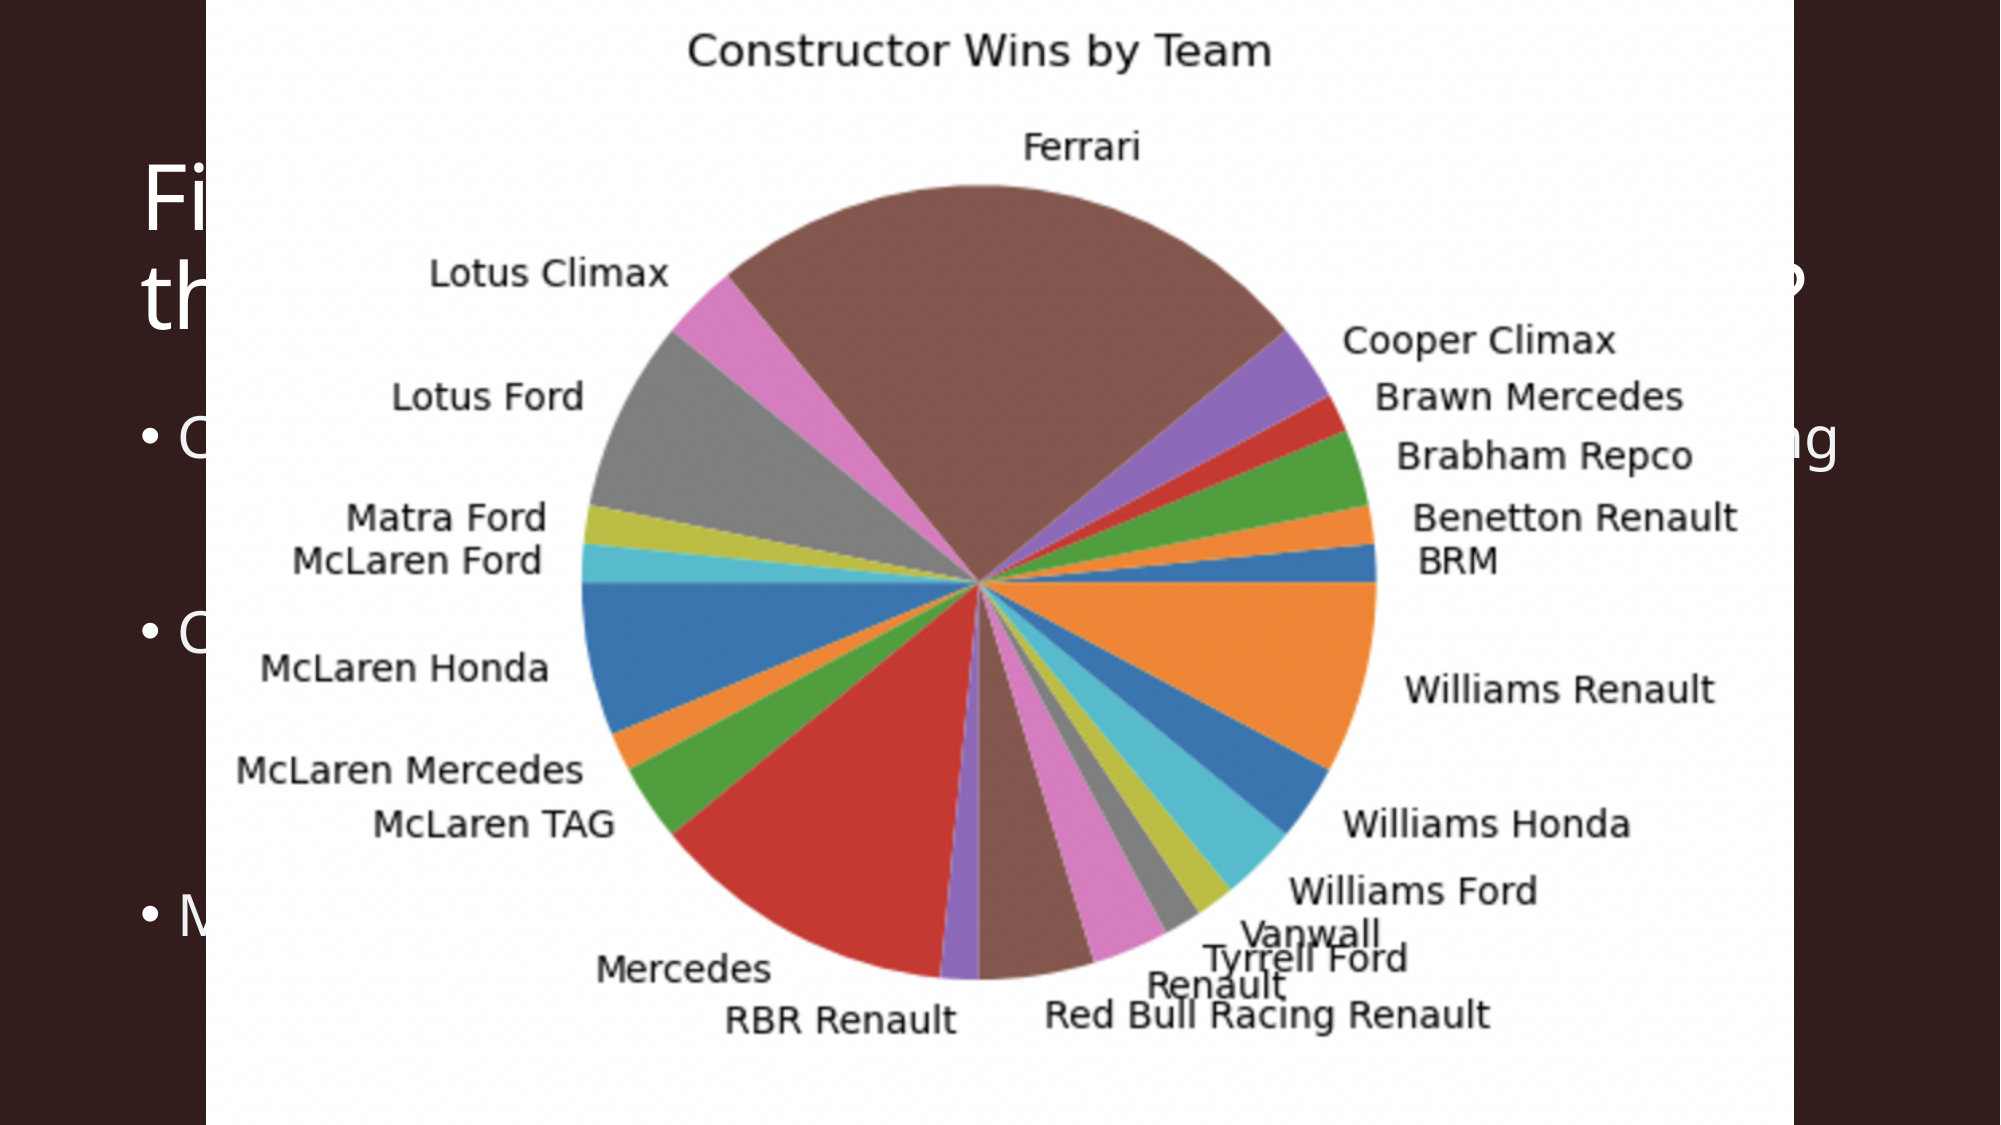

# First analysis: Which teams have won the most constructors championships?
Create mask to only show me the teams which had a ranking or “Position” of “1”, or first place, in each season
Create cross tabular calculation to group together the “1” positions from each team so that I was able to make a visualization of the data by means of a pie chart.
Most wins: Ferrari